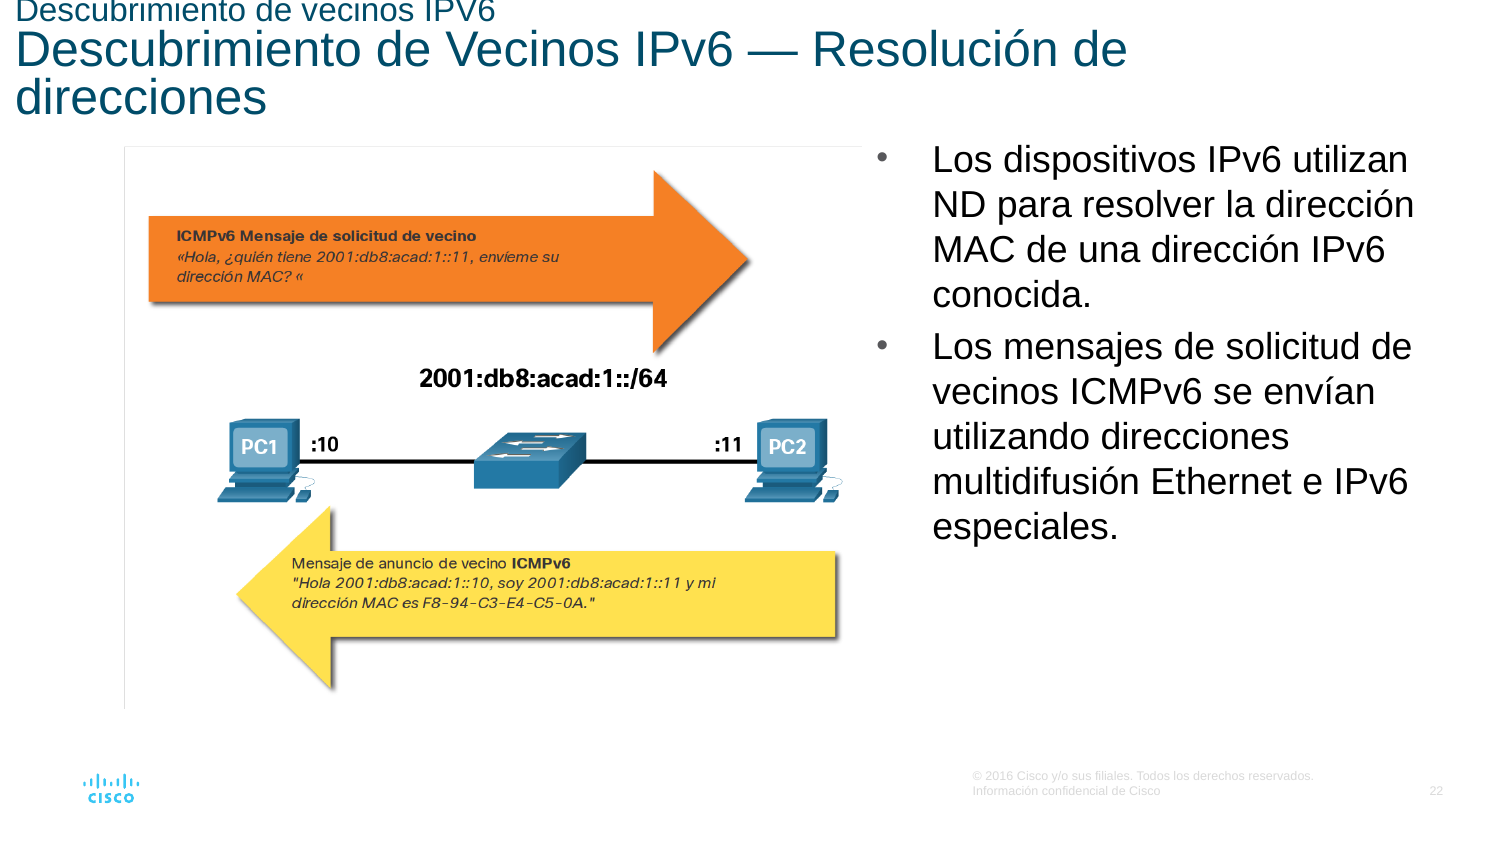

# Descubrimiento de vecinos IPV6 Descubrimiento de Vecinos IPv6 — Resolución de direcciones
Los dispositivos IPv6 utilizan ND para resolver la dirección MAC de una dirección IPv6 conocida.
Los mensajes de solicitud de vecinos ICMPv6 se envían utilizando direcciones multidifusión Ethernet e IPv6 especiales.